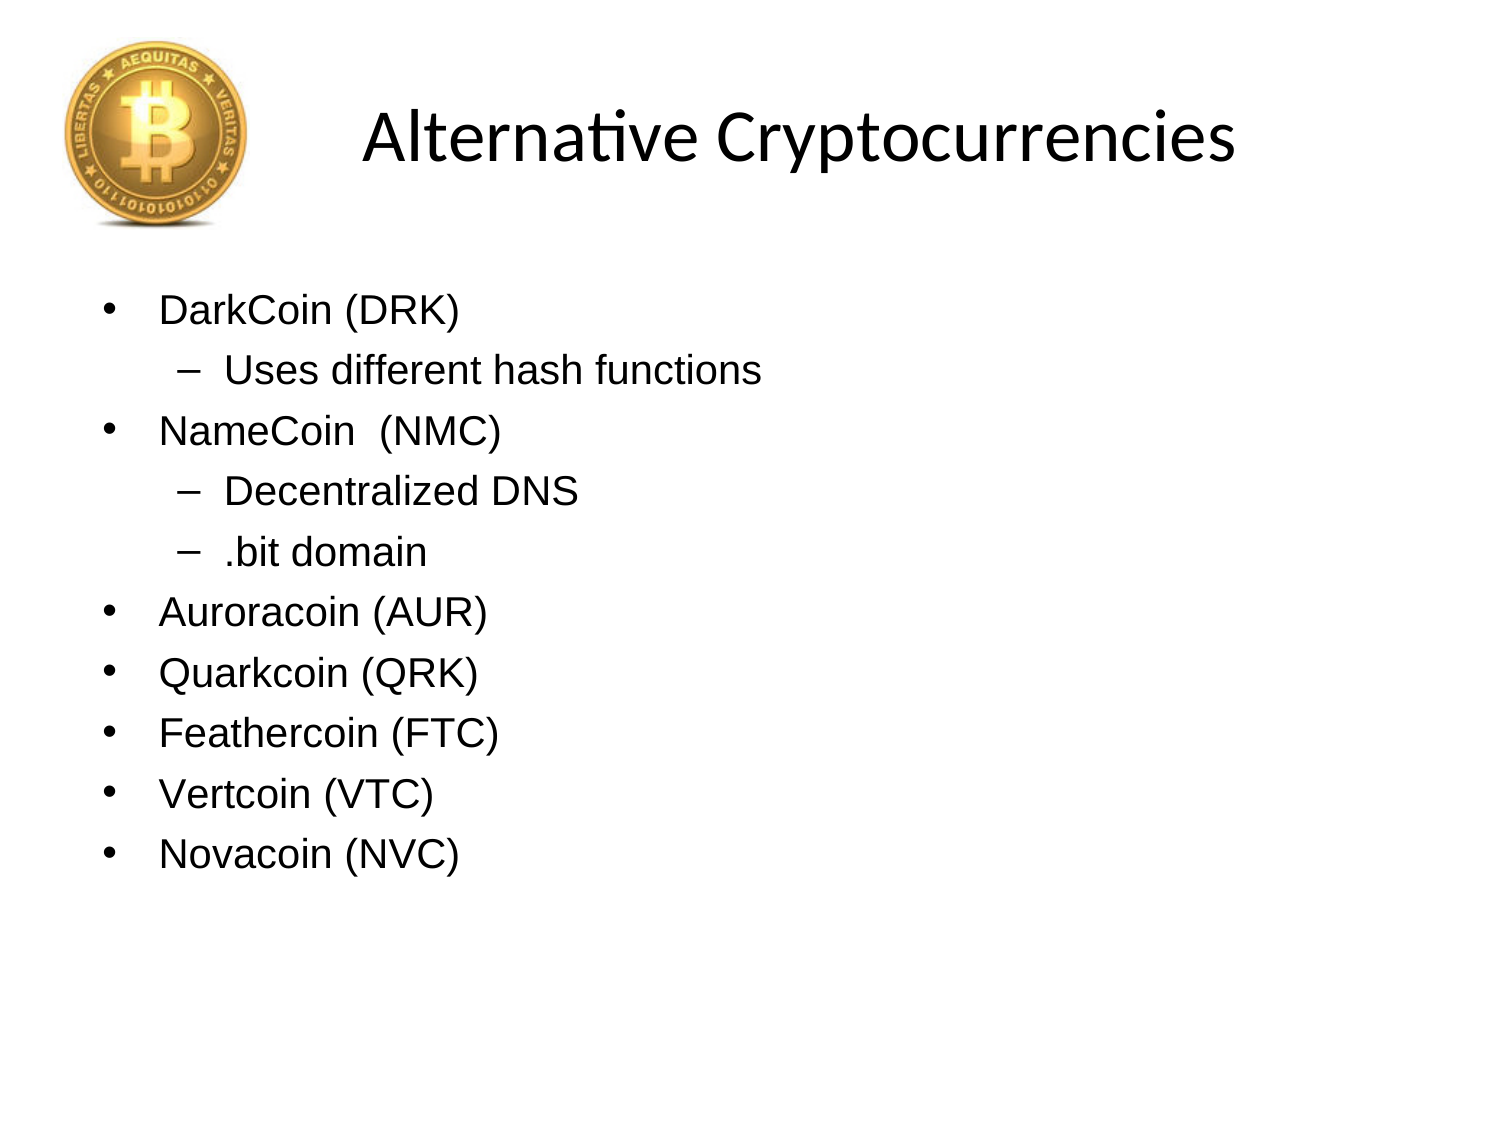

Alternative Cryptocurrencies
DarkCoin (DRK)
Uses different hash functions
NameCoin  (NMC)
Decentralized DNS
.bit domain
Auroracoin (AUR)
Quarkcoin (QRK)
Feathercoin (FTC)
Vertcoin (VTC)
Novacoin (NVC)